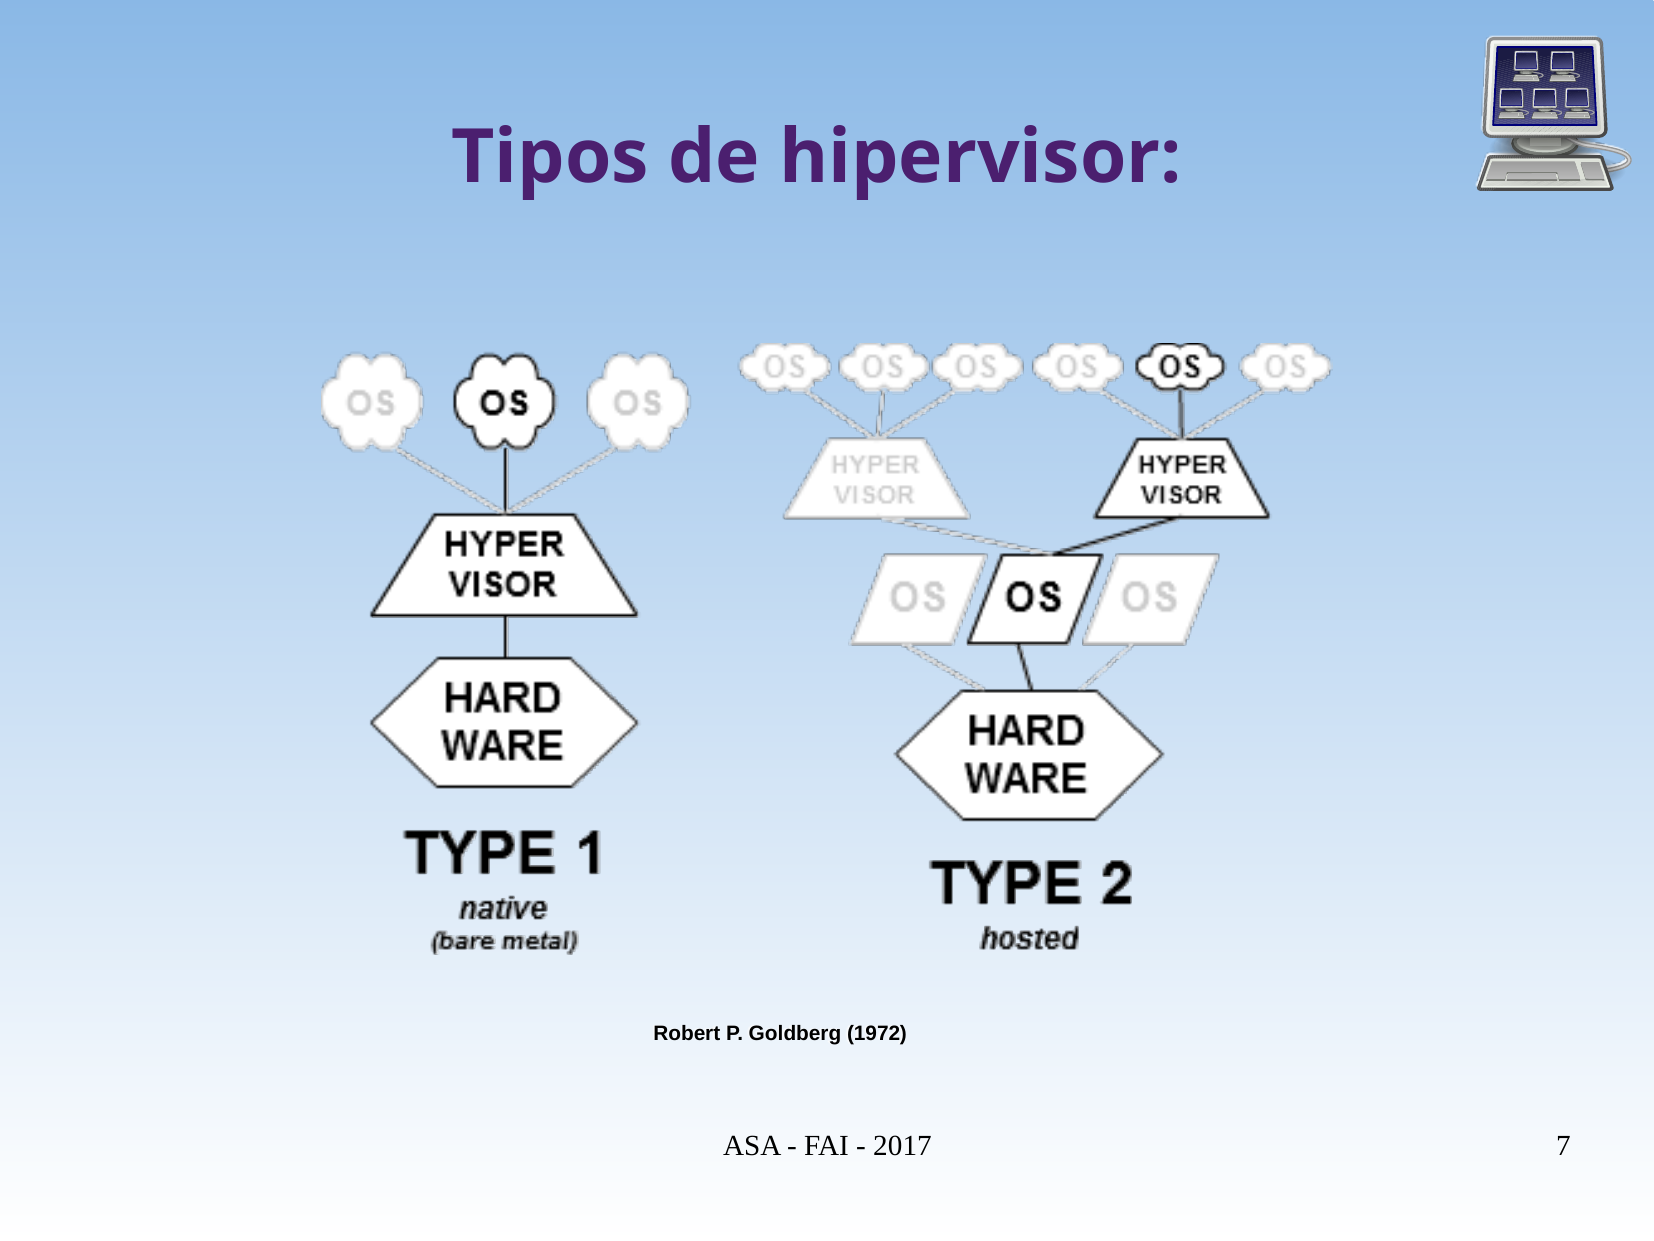

# Tipos de hipervisor:
Robert P. Goldberg (1972)
ASA - FAI - 2017
7